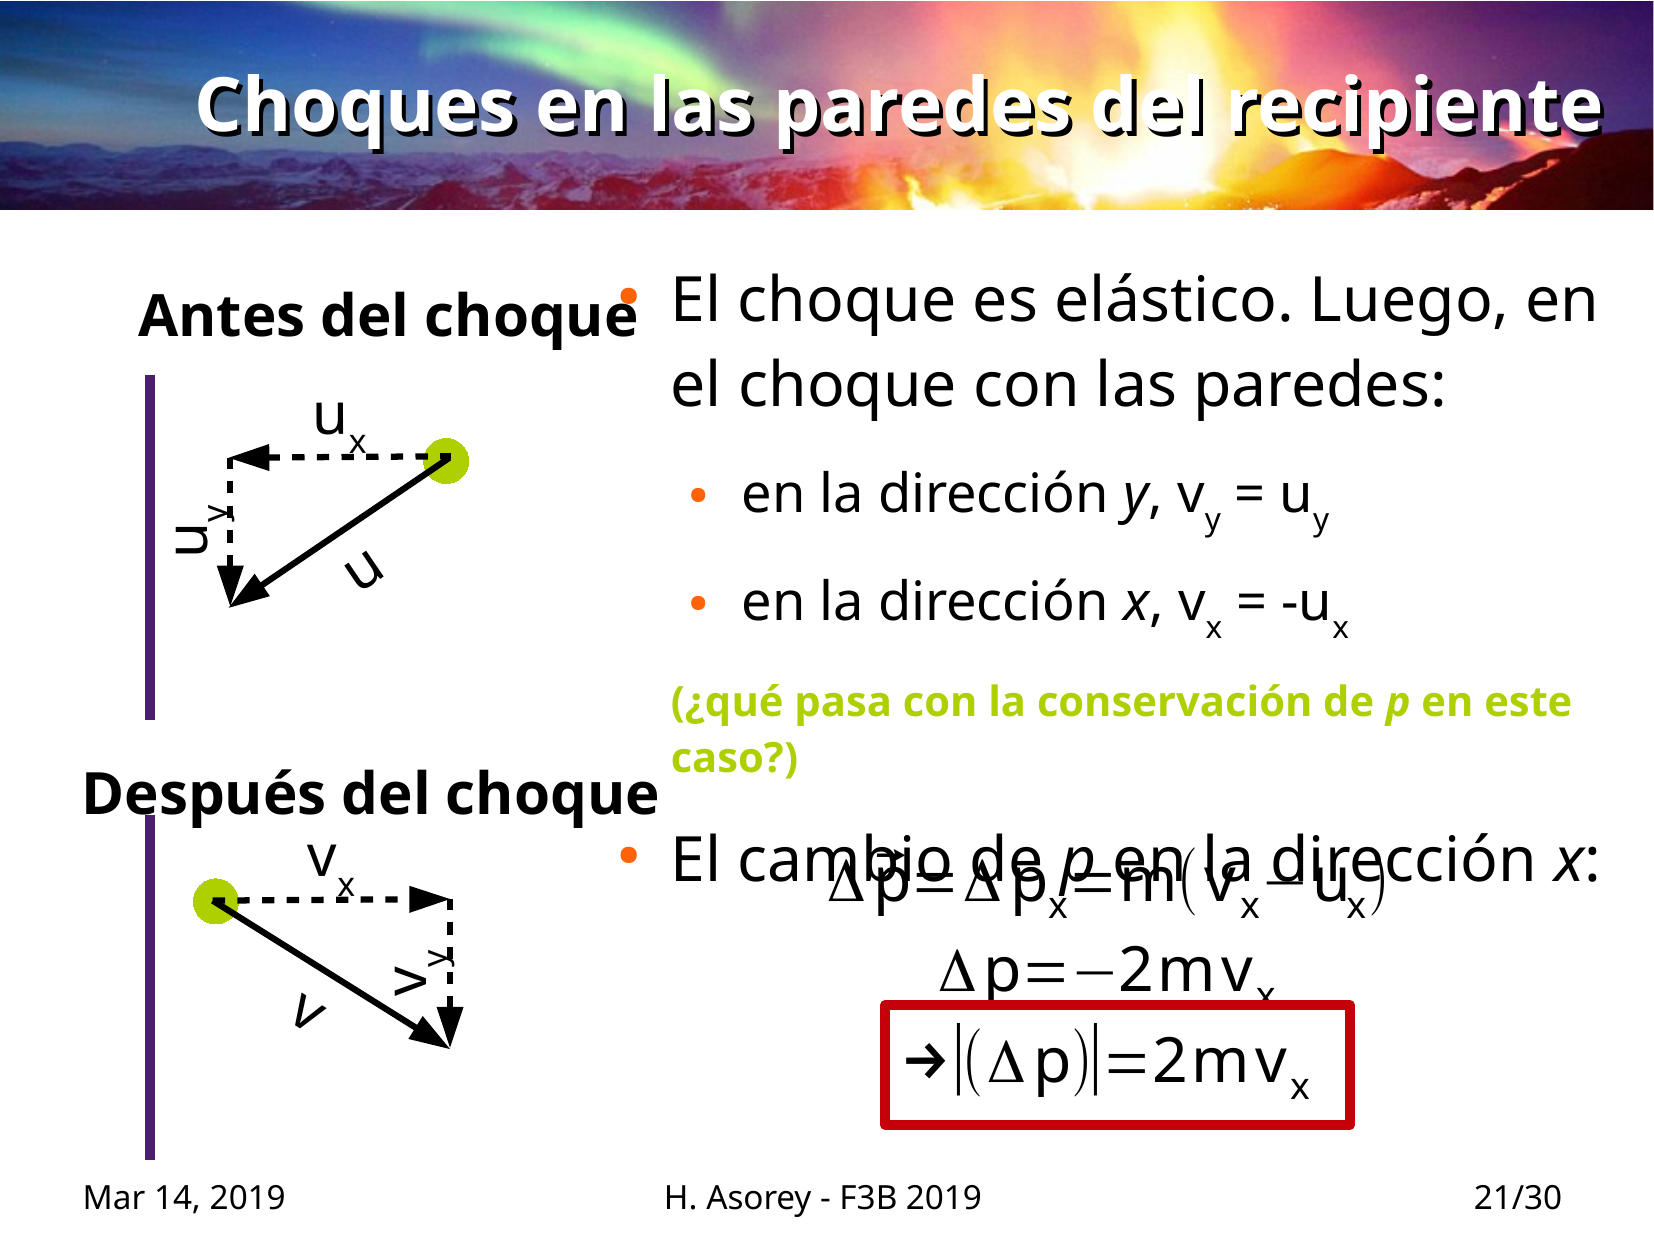

# Choques en las paredes del recipiente
El choque es elástico. Luego, en el choque con las paredes:
en la dirección y, vy = uy
en la dirección x, vx = -ux
(¿qué pasa con la conservación de p en este caso?)
El cambio de p en la dirección x:
Antes del choque
ux
u
uy
Después del choque
vx
vy
v
Mar 14, 2019
H. Asorey - F3B 2019
21